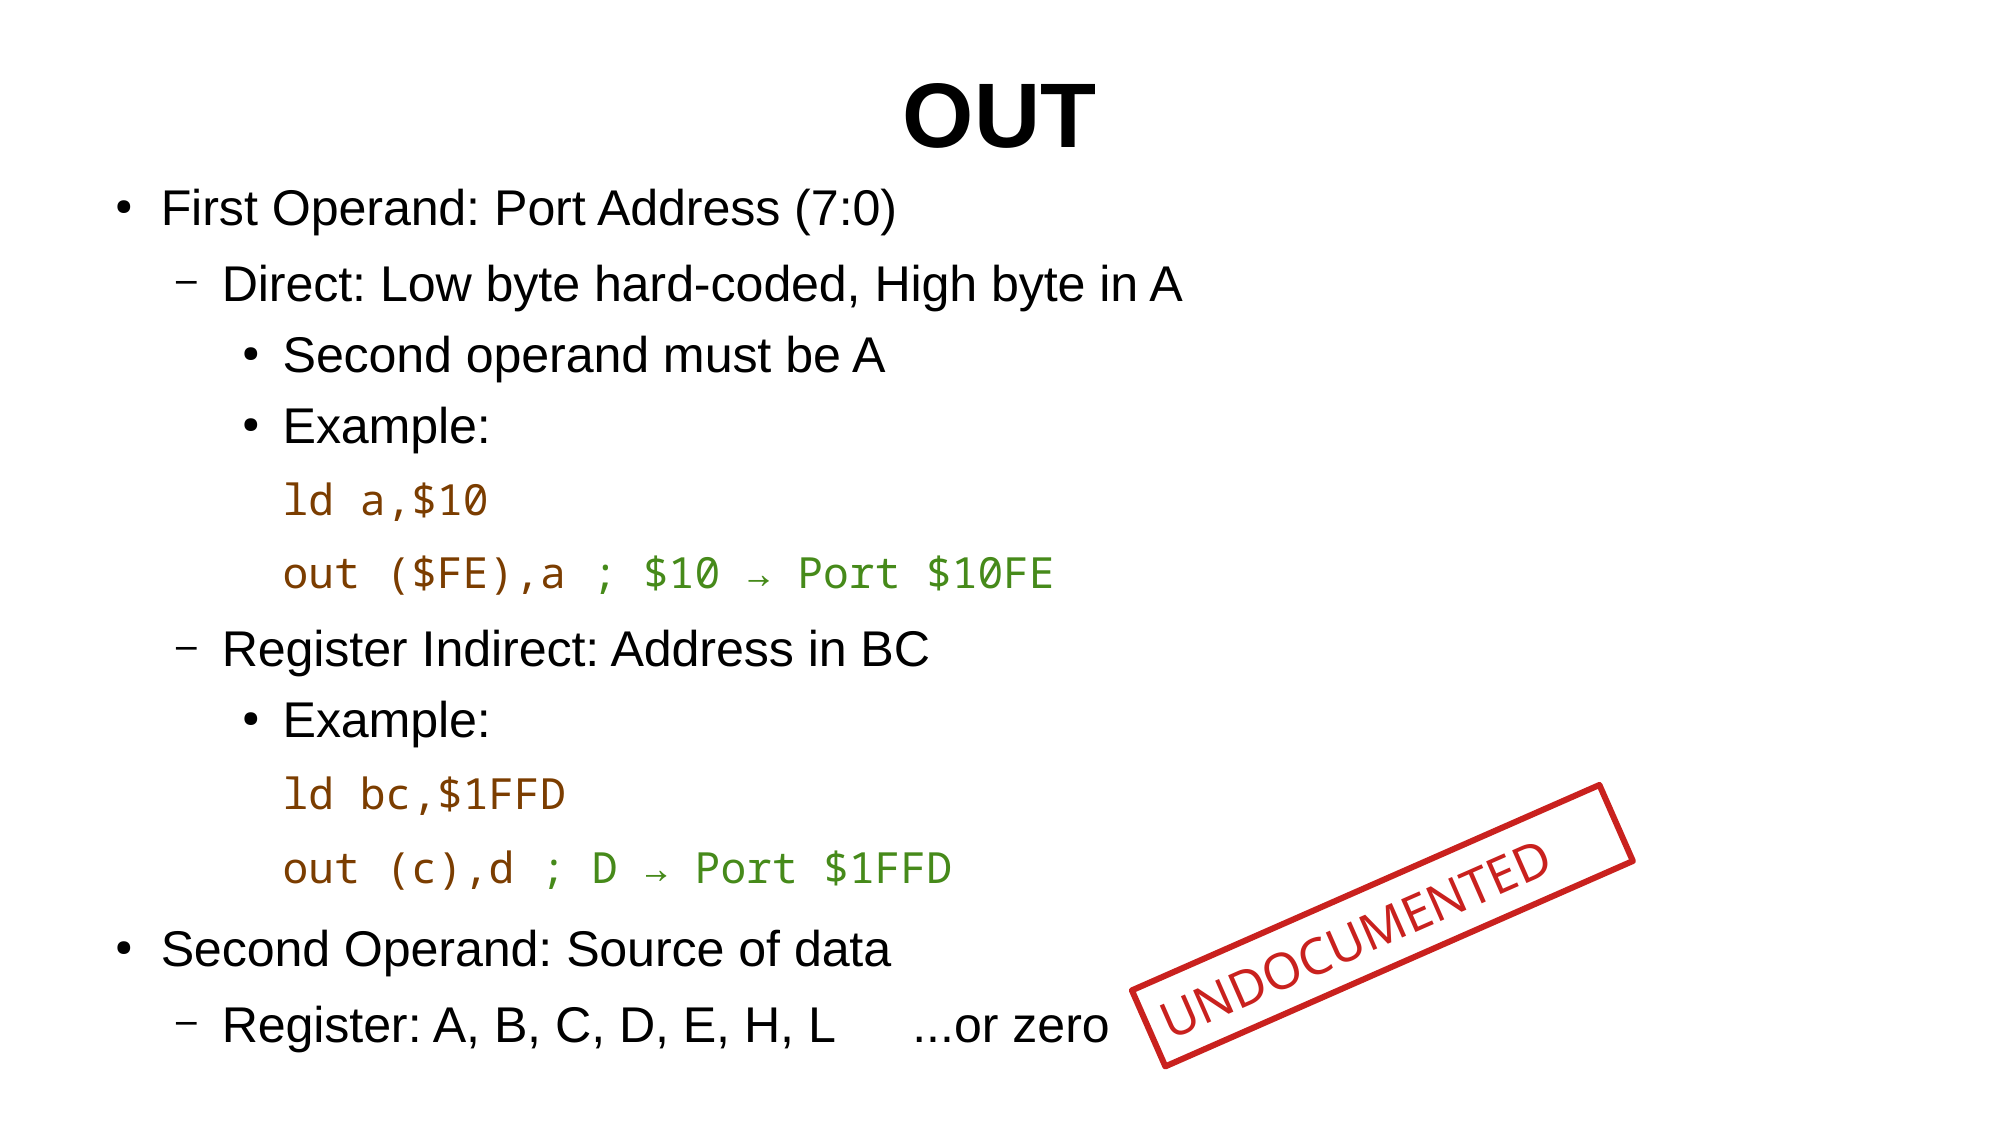

# OUT
First Operand: Port Address (7:0)
Direct: Low byte hard-coded, High byte in A
Second operand must be A
Example:
ld a,$10
out ($FE),a ; $10 → Port $10FE
Register Indirect: Address in BC
Example:
ld bc,$1FFD
out (c),d ; D → Port $1FFD
Second Operand: Source of data
Register: A, B, C, D, E, H, L
UNDOCUMENTED
...or zero